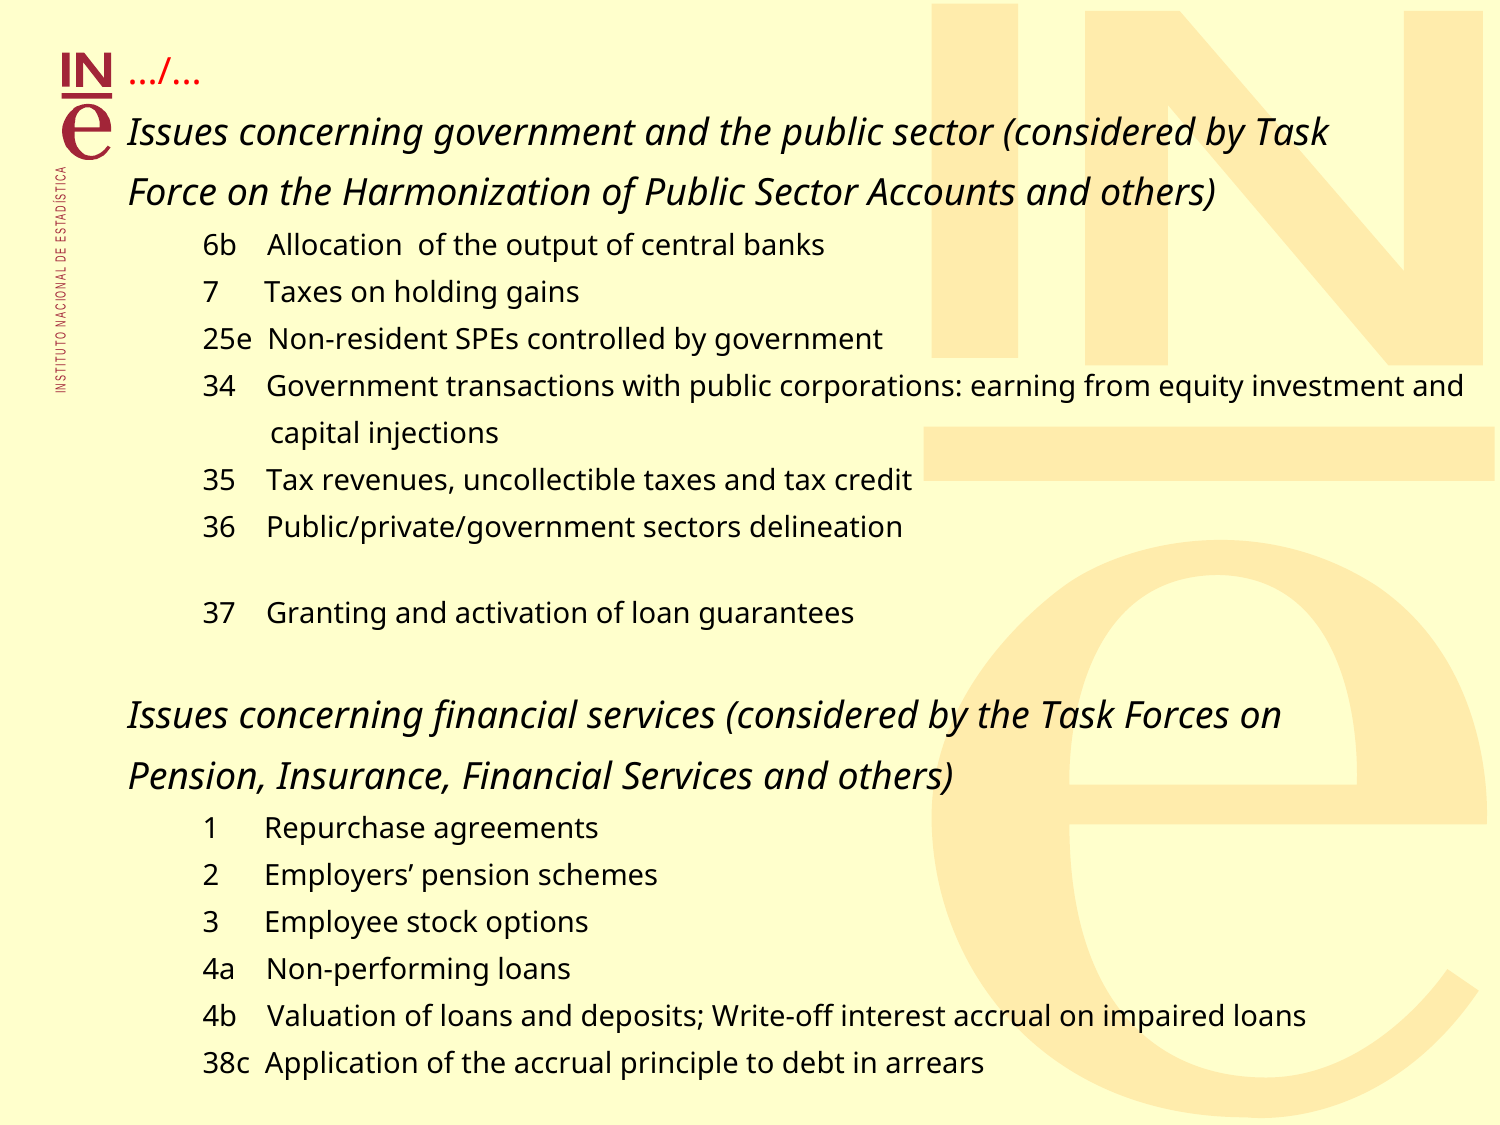

# .../...
Issues concerning government and the public sector (considered by Task
Force on the Harmonization of Public Sector Accounts and others)
6b Allocation of the output of central banks
7 Taxes on holding gains
25e Non-resident SPEs controlled by government
34 Government transactions with public corporations: earning from equity investment and
 capital injections
35 Tax revenues, uncollectible taxes and tax credit
36 Public/private/government sectors delineation
37 Granting and activation of loan guarantees
Issues concerning financial services (considered by the Task Forces on
Pension, Insurance, Financial Services and others)
1 Repurchase agreements
2 Employers’ pension schemes
3 Employee stock options
4a Non-performing loans
4b Valuation of loans and deposits; Write-off interest accrual on impaired loans
38c Application of the accrual principle to debt in arrears
5 Non-life insurance
6a Financial services
.../...